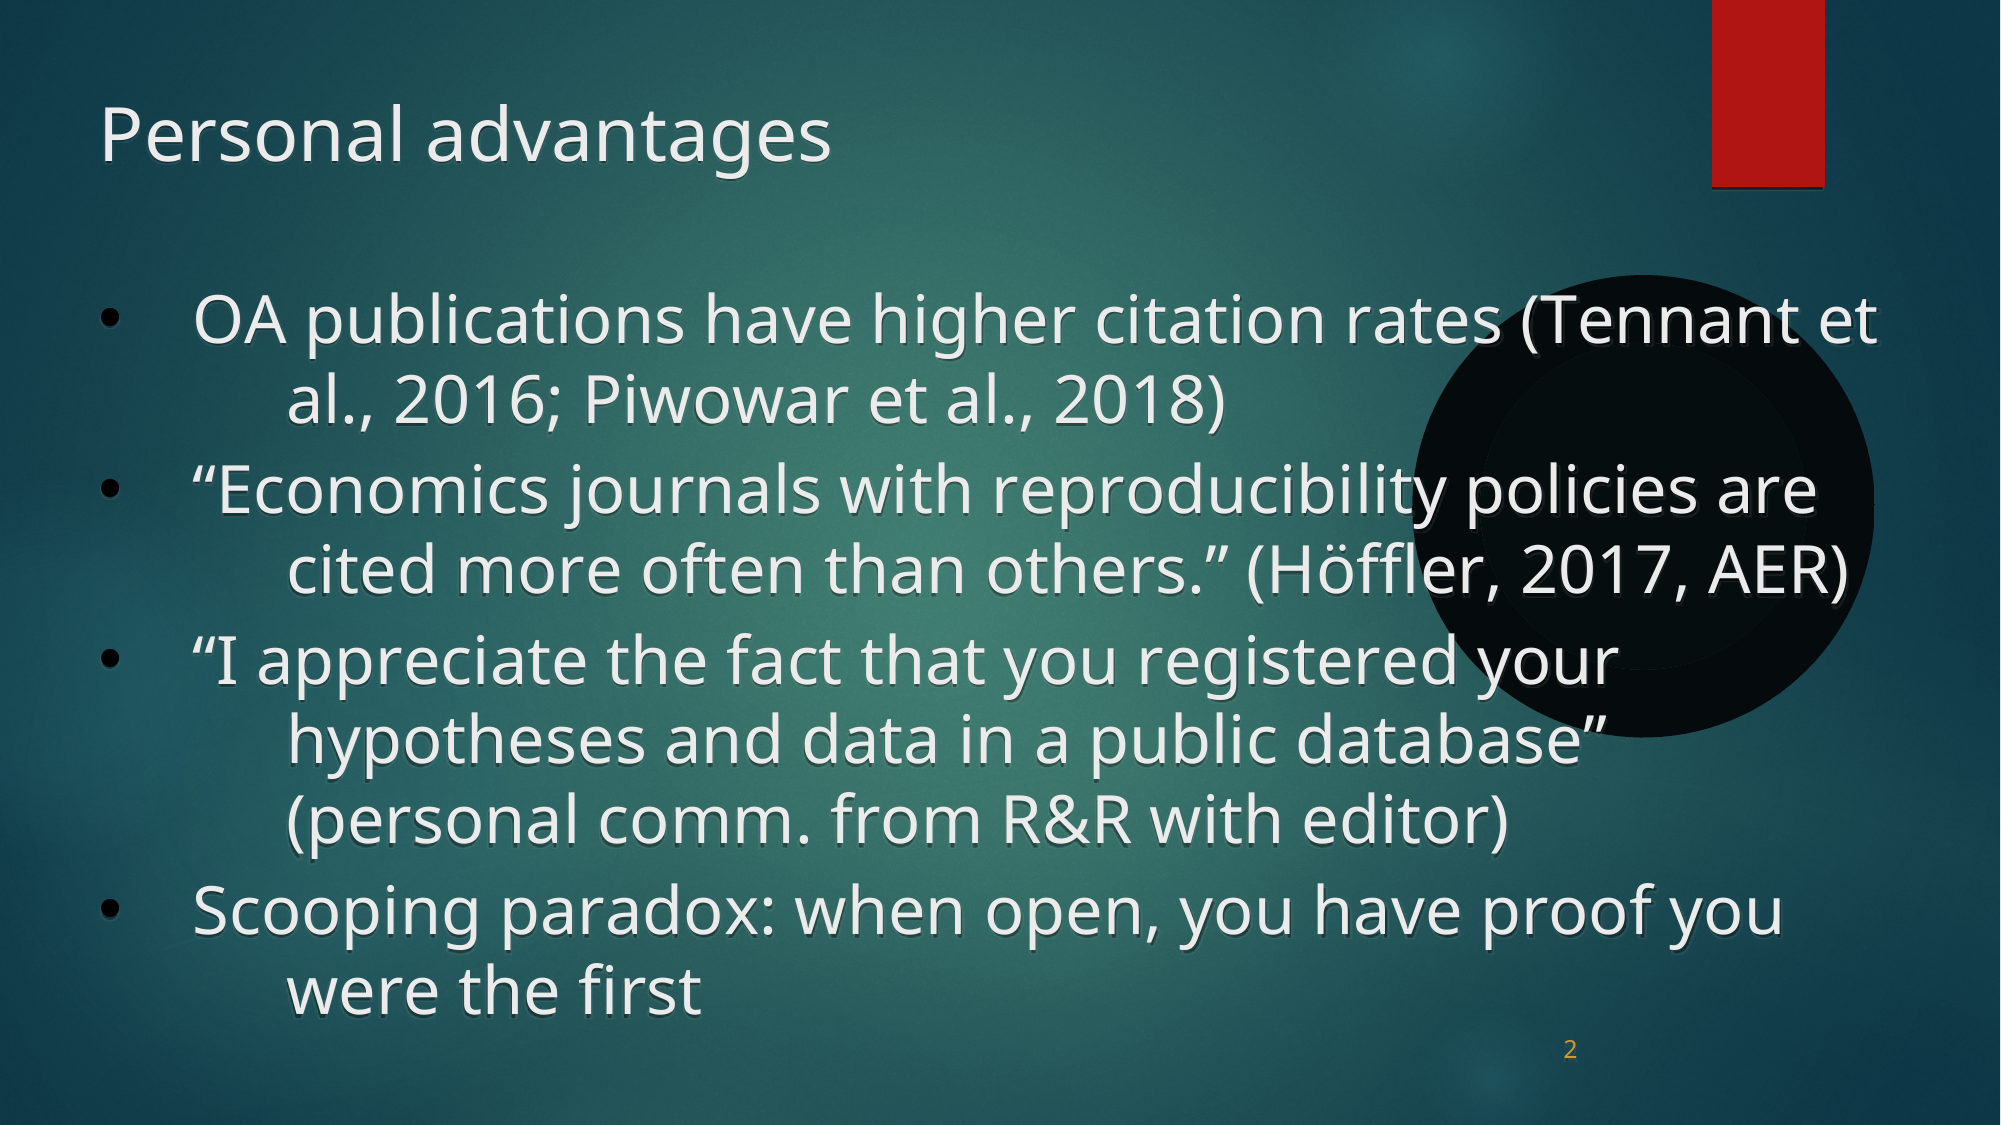

Personal advantages
OA publications have higher citation rates (Tennant et al., 2016; Piwowar et al., 2018)
“Economics journals with reproducibility policies are cited more often than others.” (Höffler, 2017, AER)
“I appreciate the fact that you registered your hypotheses and data in a public database” (personal comm. from R&R with editor)
Scooping paradox: when open, you have proof you were the first